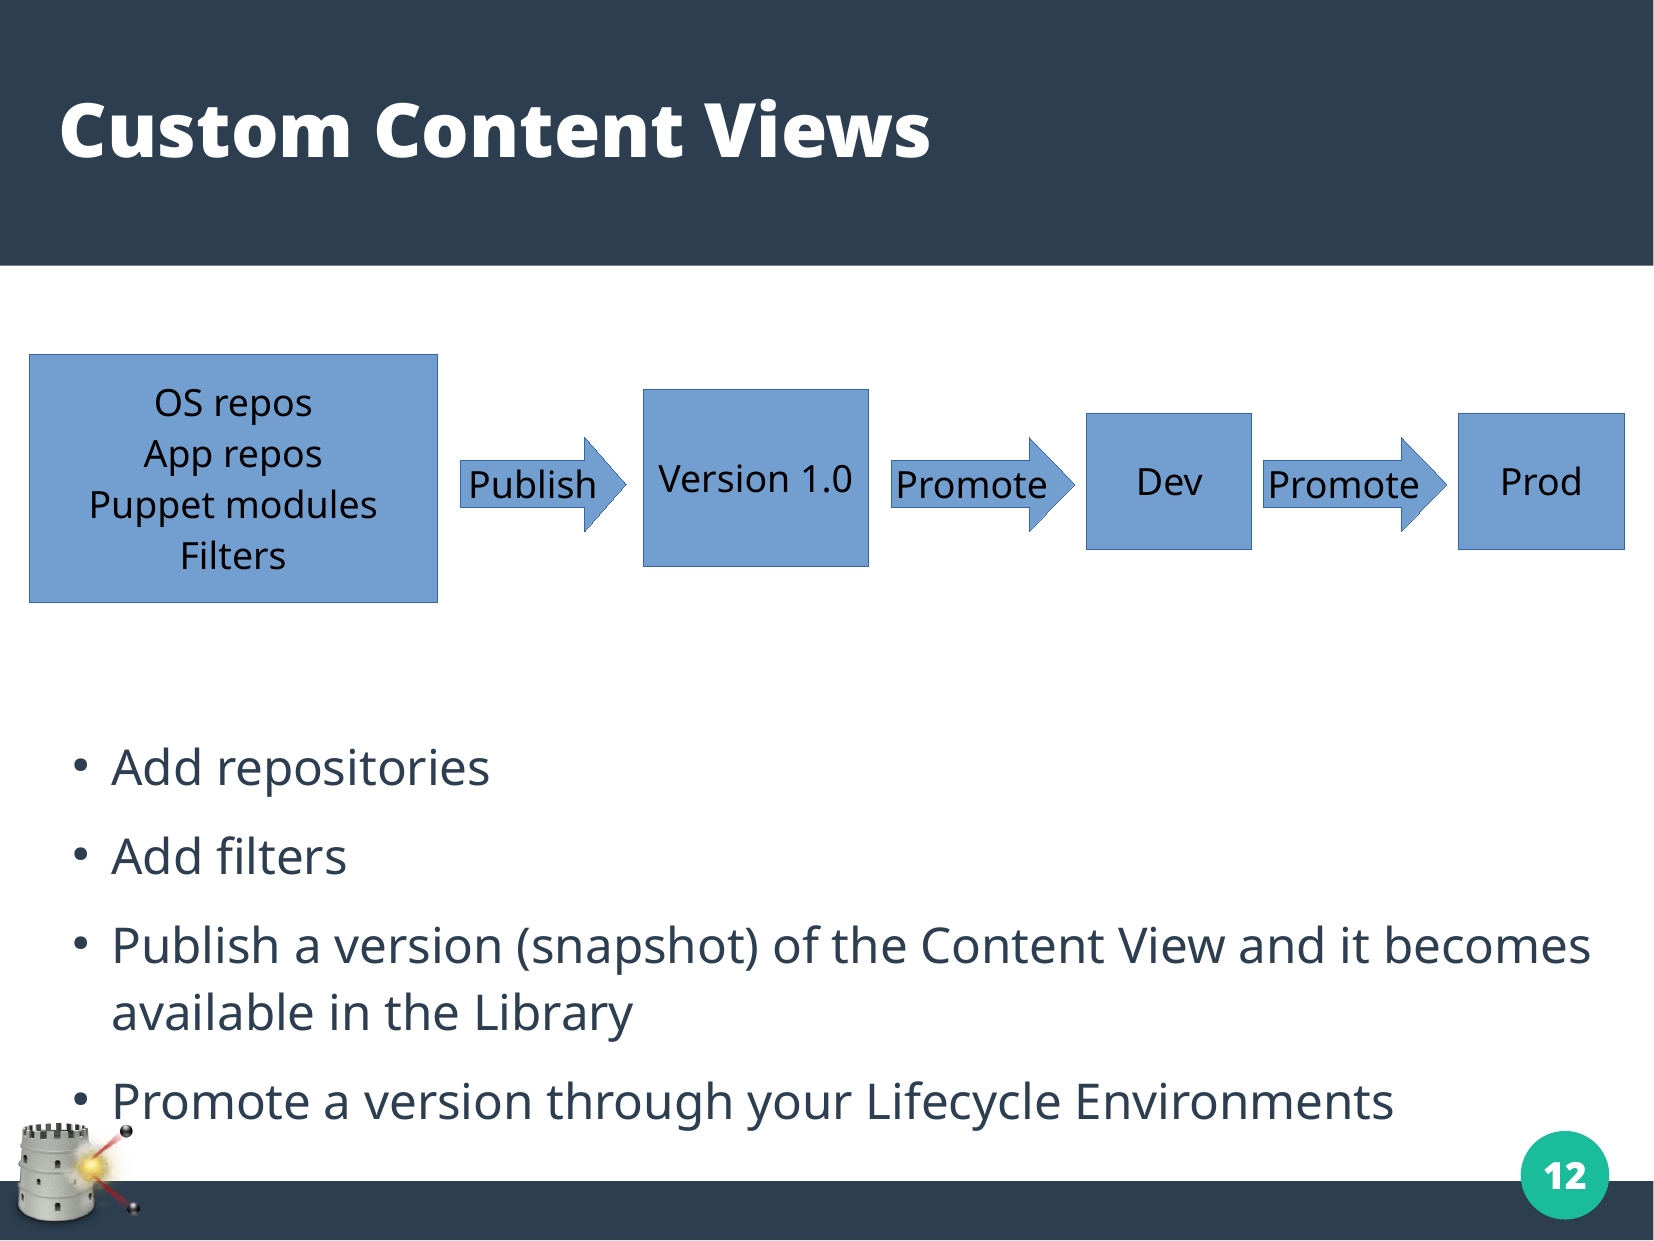

# Custom Content Views
OS repos
App repos
Puppet modules
Filters
Version 1.0
Dev
Prod
Publish
Promote
Promote
Add repositories
Add filters
Publish a version (snapshot) of the Content View and it becomes available in the Library
Promote a version through your Lifecycle Environments
12